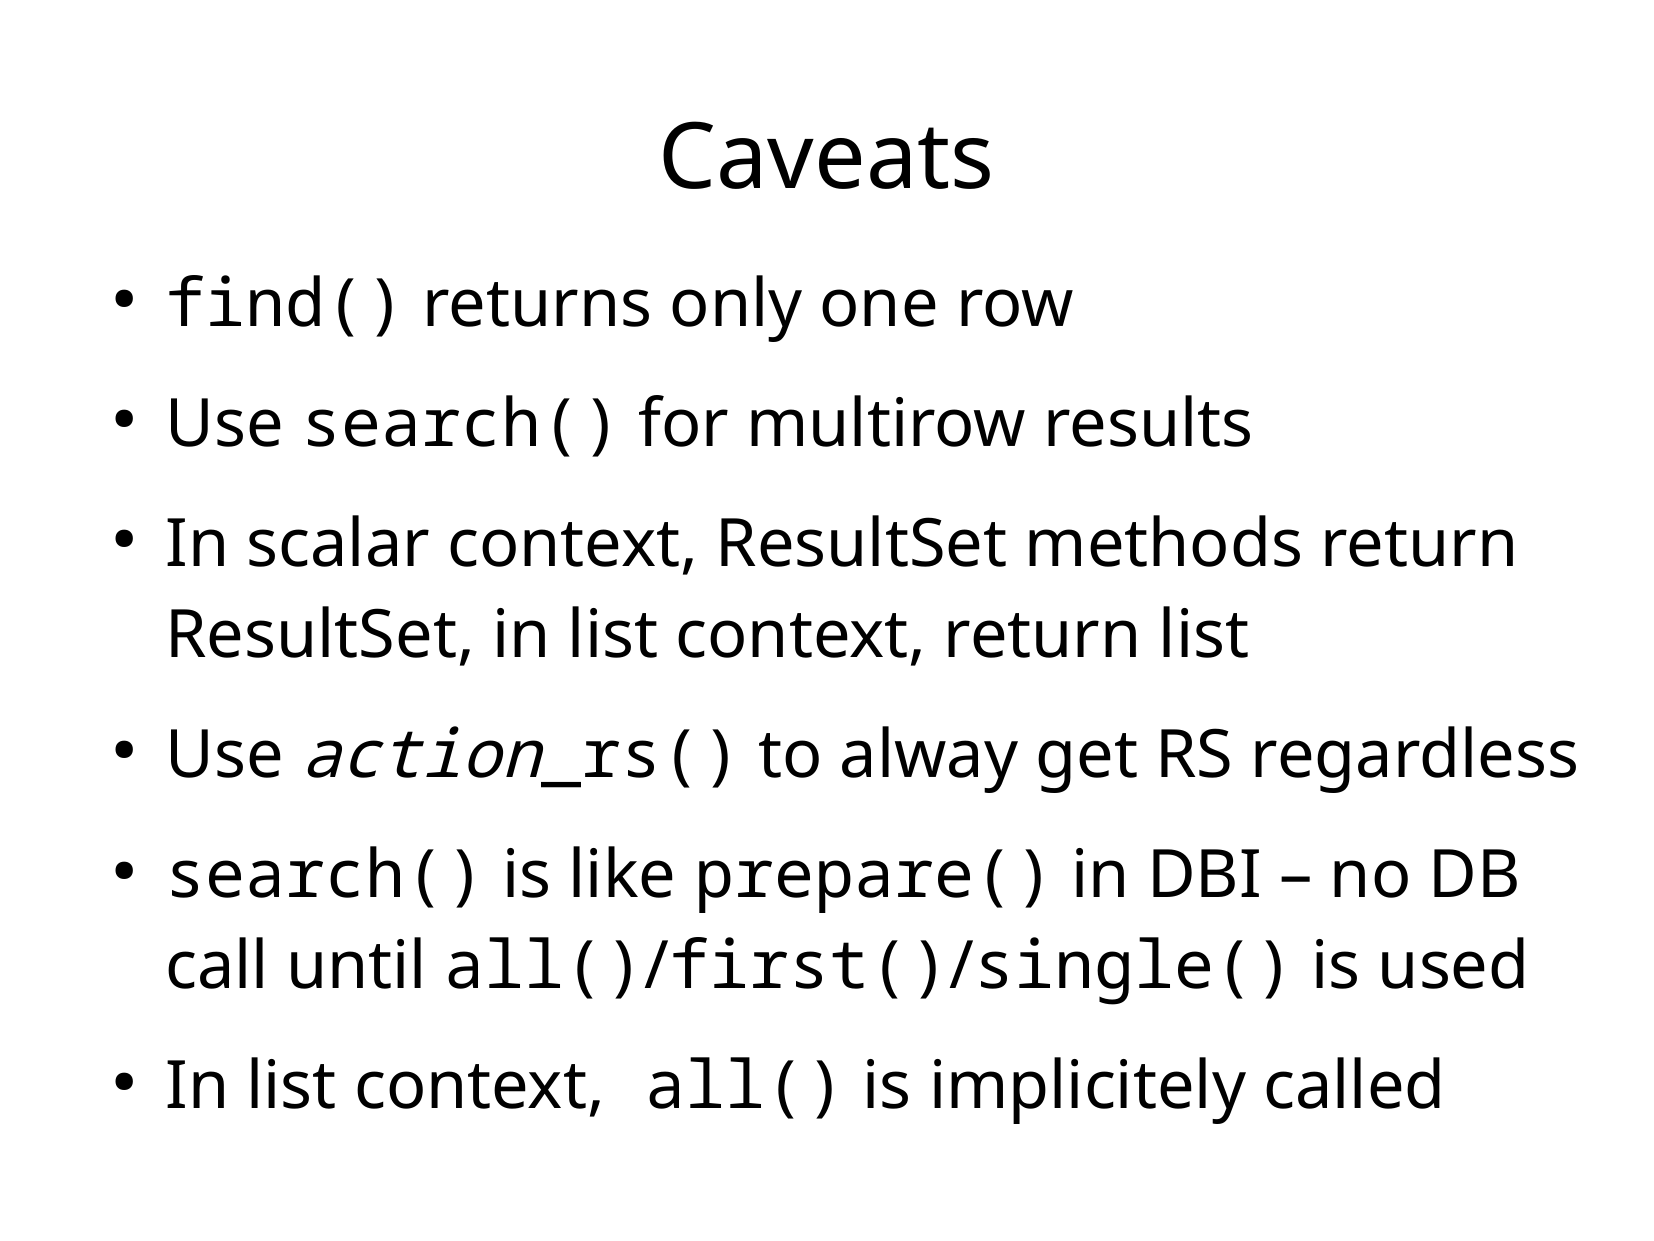

# Caveats
find() returns only one row
Use search() for multirow results
In scalar context, ResultSet methods return ResultSet, in list context, return list
Use action_rs() to alway get RS regardless
search() is like prepare() in DBI – no DB call until all()/first()/single() is used
In list context, all() is implicitely called